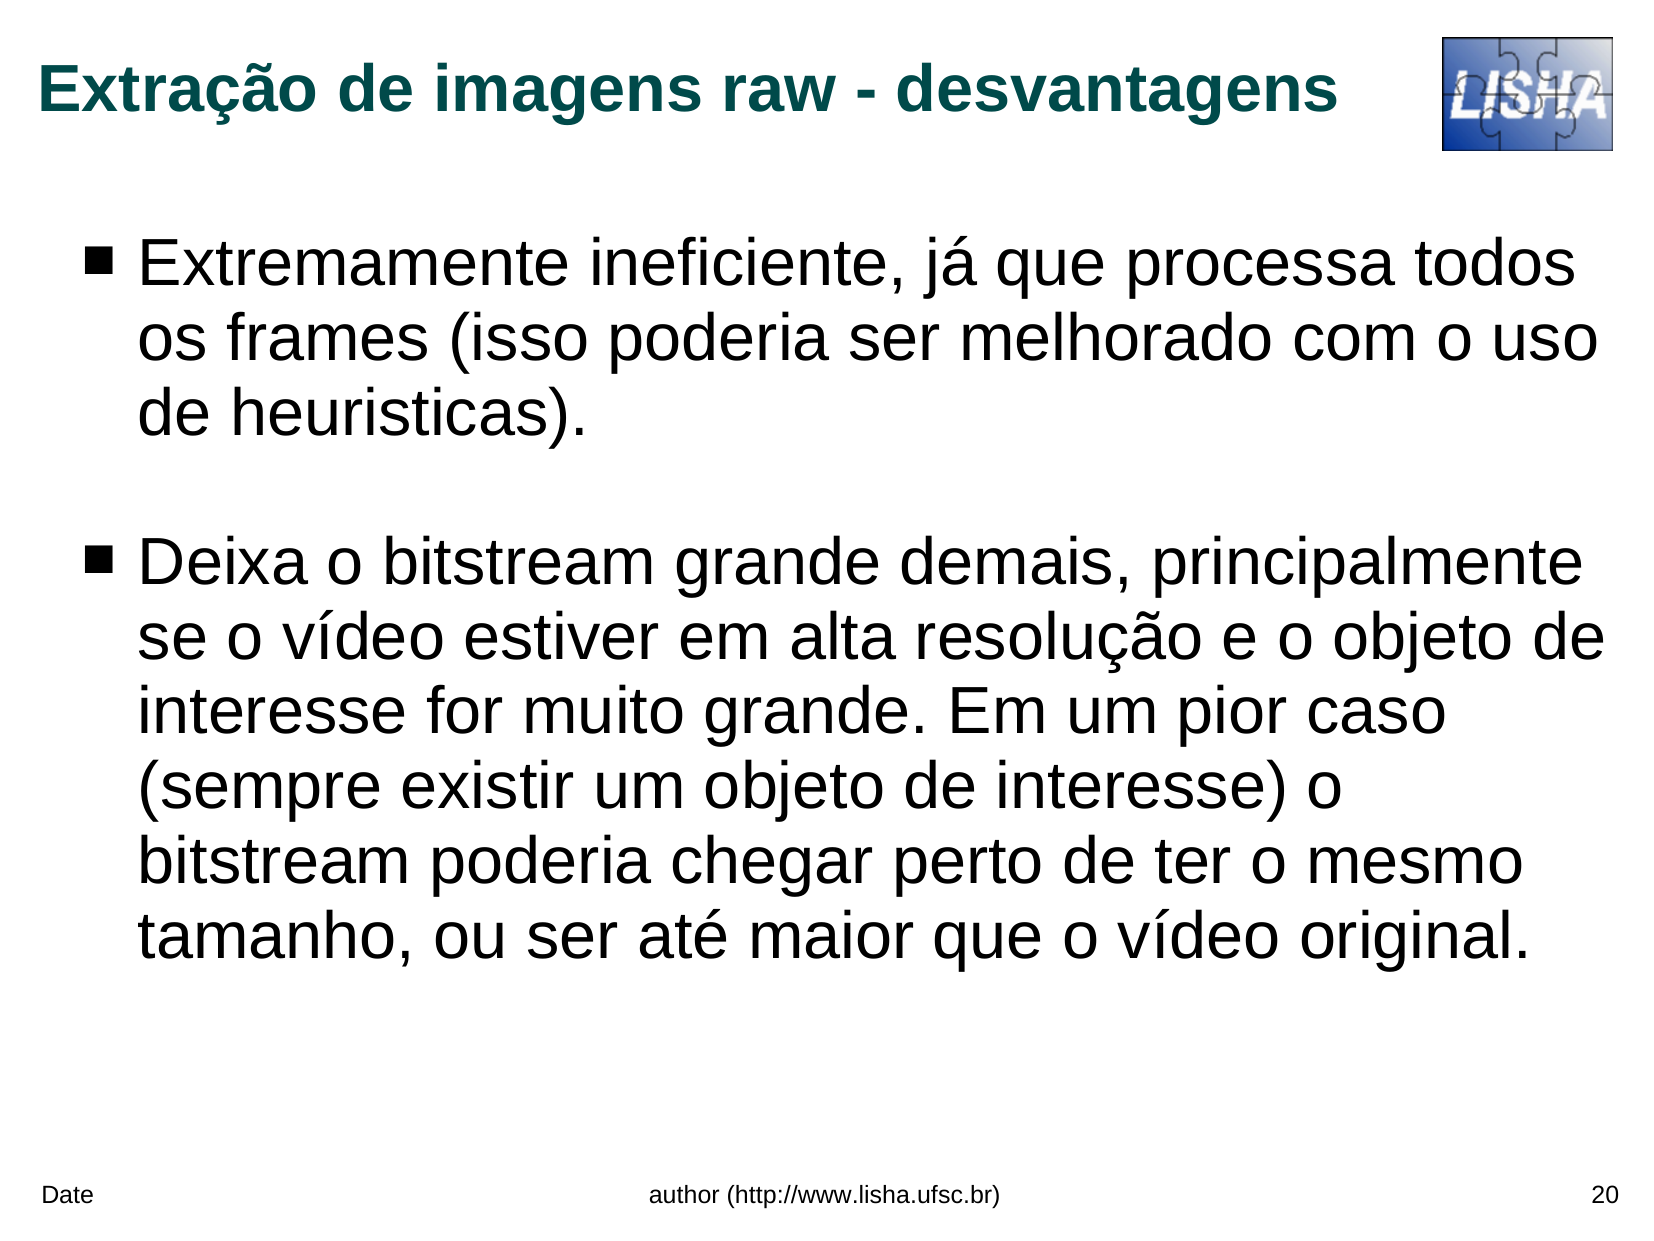

# Extração de imagens raw - desvantagens
Extremamente ineficiente, já que processa todos os frames (isso poderia ser melhorado com o uso de heuristicas).
Deixa o bitstream grande demais, principalmente se o vídeo estiver em alta resolução e o objeto de interesse for muito grande. Em um pior caso (sempre existir um objeto de interesse) o bitstream poderia chegar perto de ter o mesmo tamanho, ou ser até maior que o vídeo original.